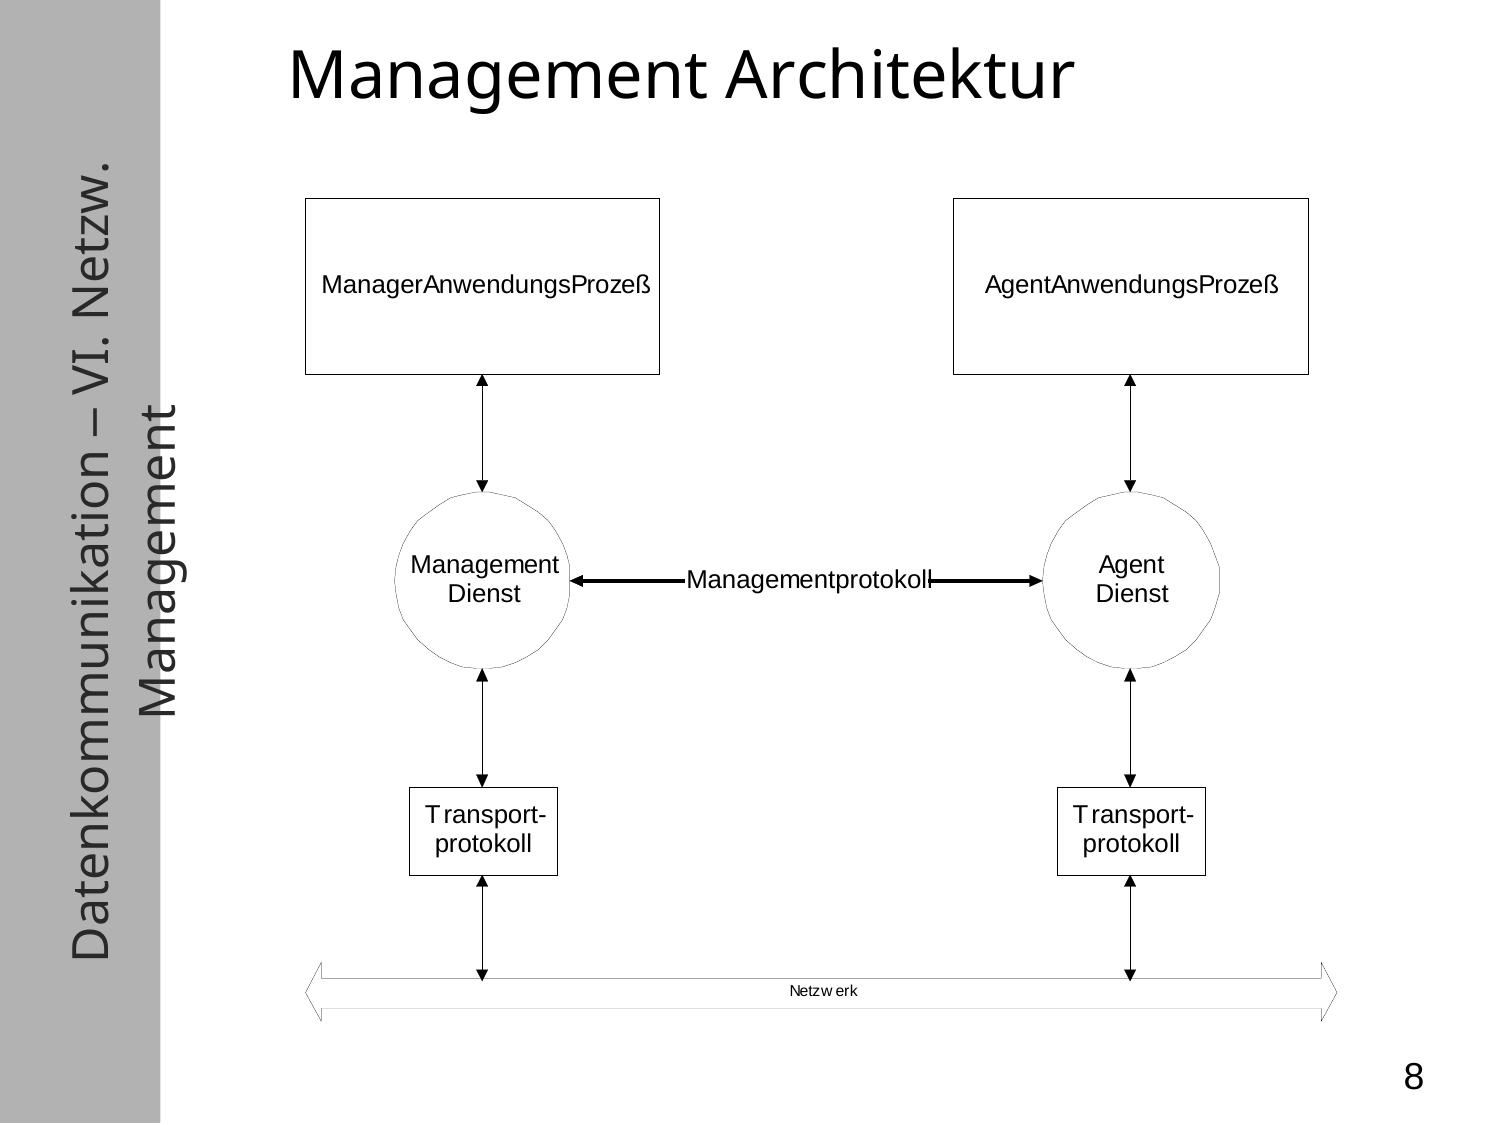

Management Architektur
Datenkommunikation – VI. Netzw. Management